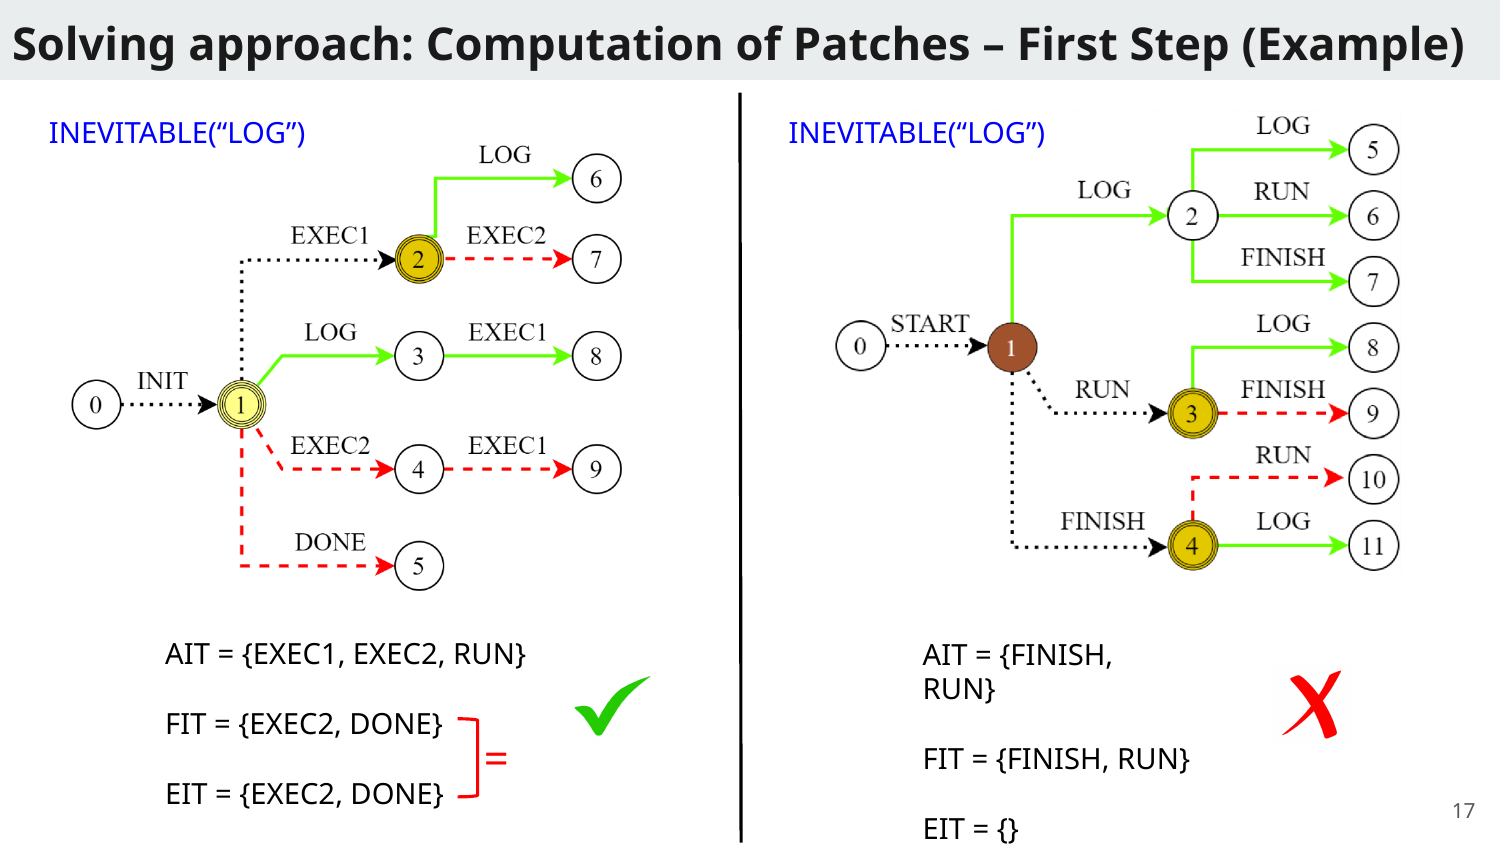

# Solving approach: Computation of Patches – First Step (Example)
INEVITABLE(“LOG”)
INEVITABLE(“LOG”)
AIT = {EXEC1, EXEC2, RUN}
FIT = {EXEC2, DONE}
EIT = {EXEC2, DONE}
AIT = {FINISH, RUN}
FIT = {FINISH, RUN}
EIT = {}
=